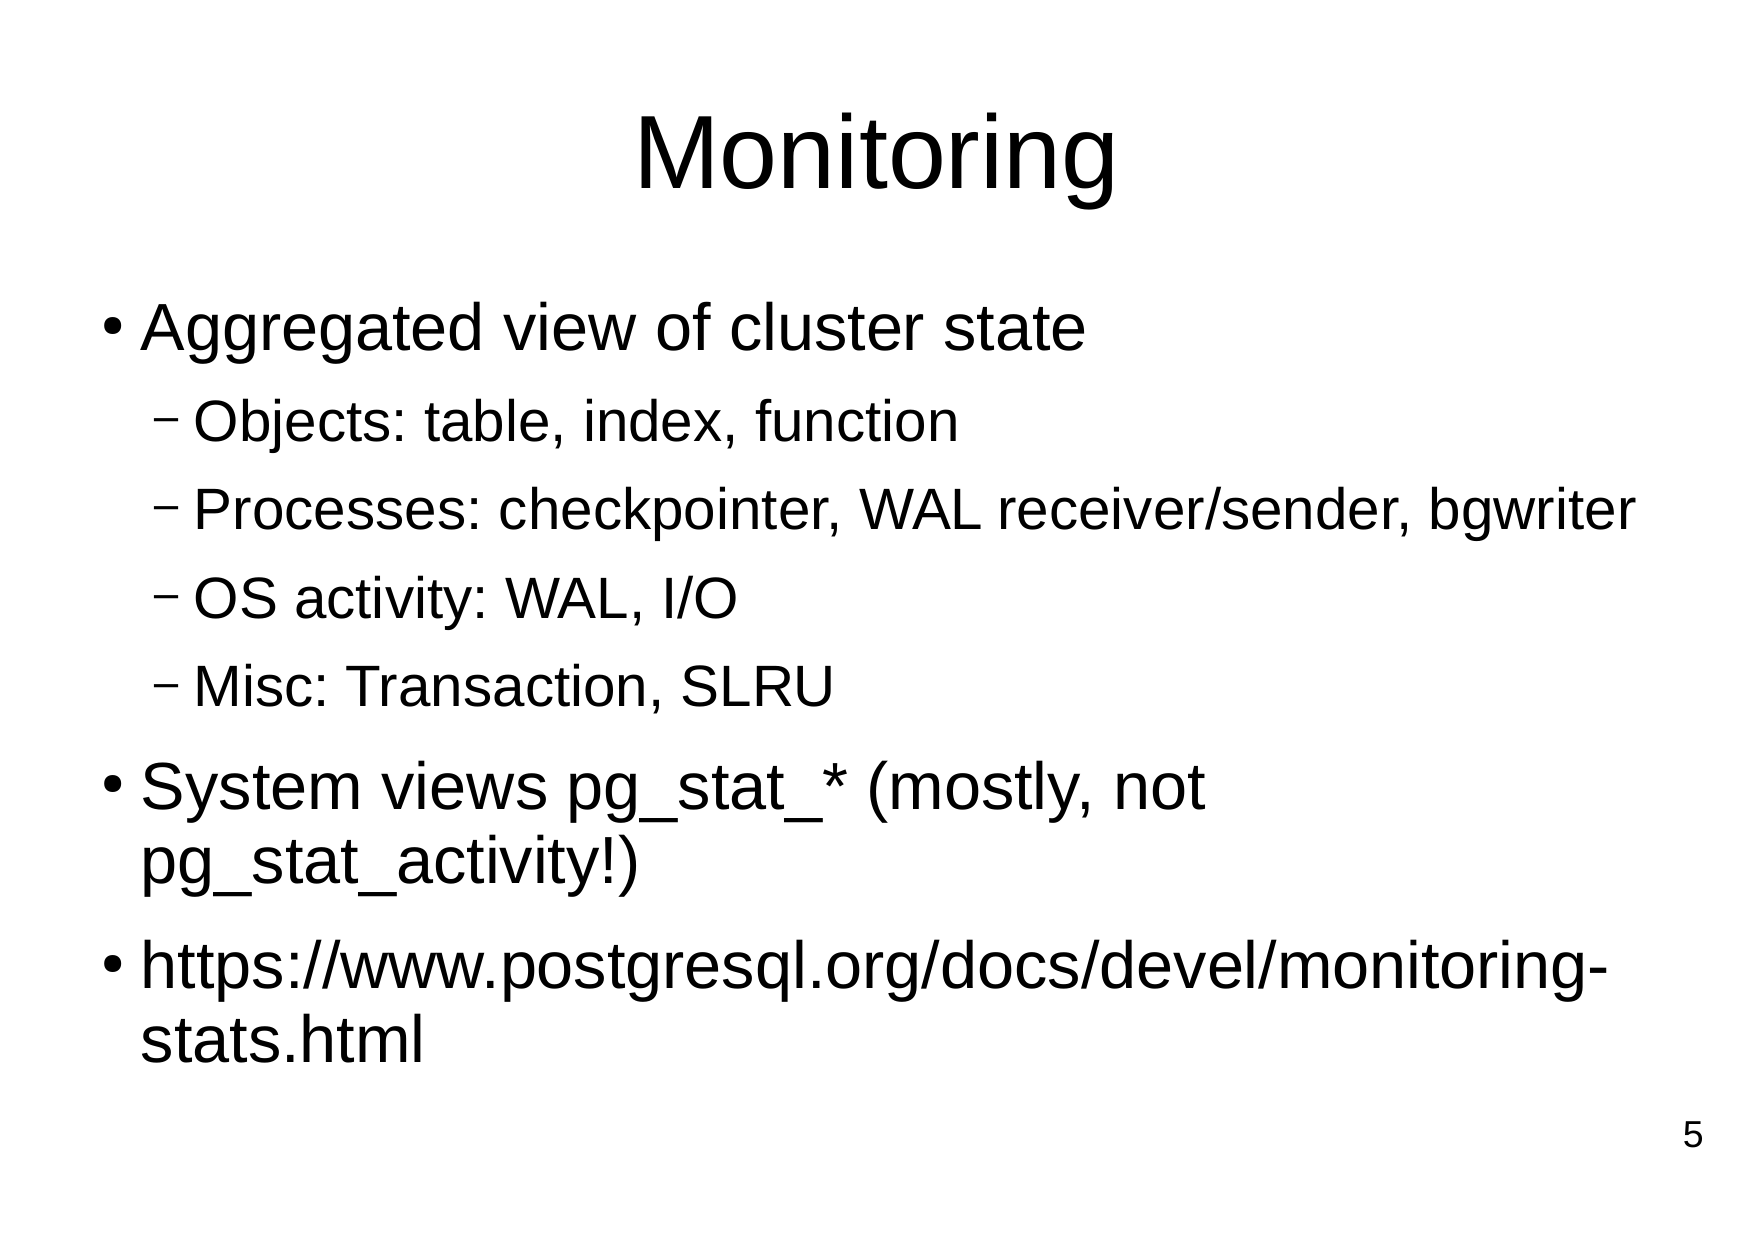

# Monitoring
Aggregated view of cluster state
Objects: table, index, function
Processes: checkpointer, WAL receiver/sender, bgwriter
OS activity: WAL, I/O
Misc: Transaction, SLRU
System views pg_stat_* (mostly, not pg_stat_activity!)
https://www.postgresql.org/docs/devel/monitoring-stats.html